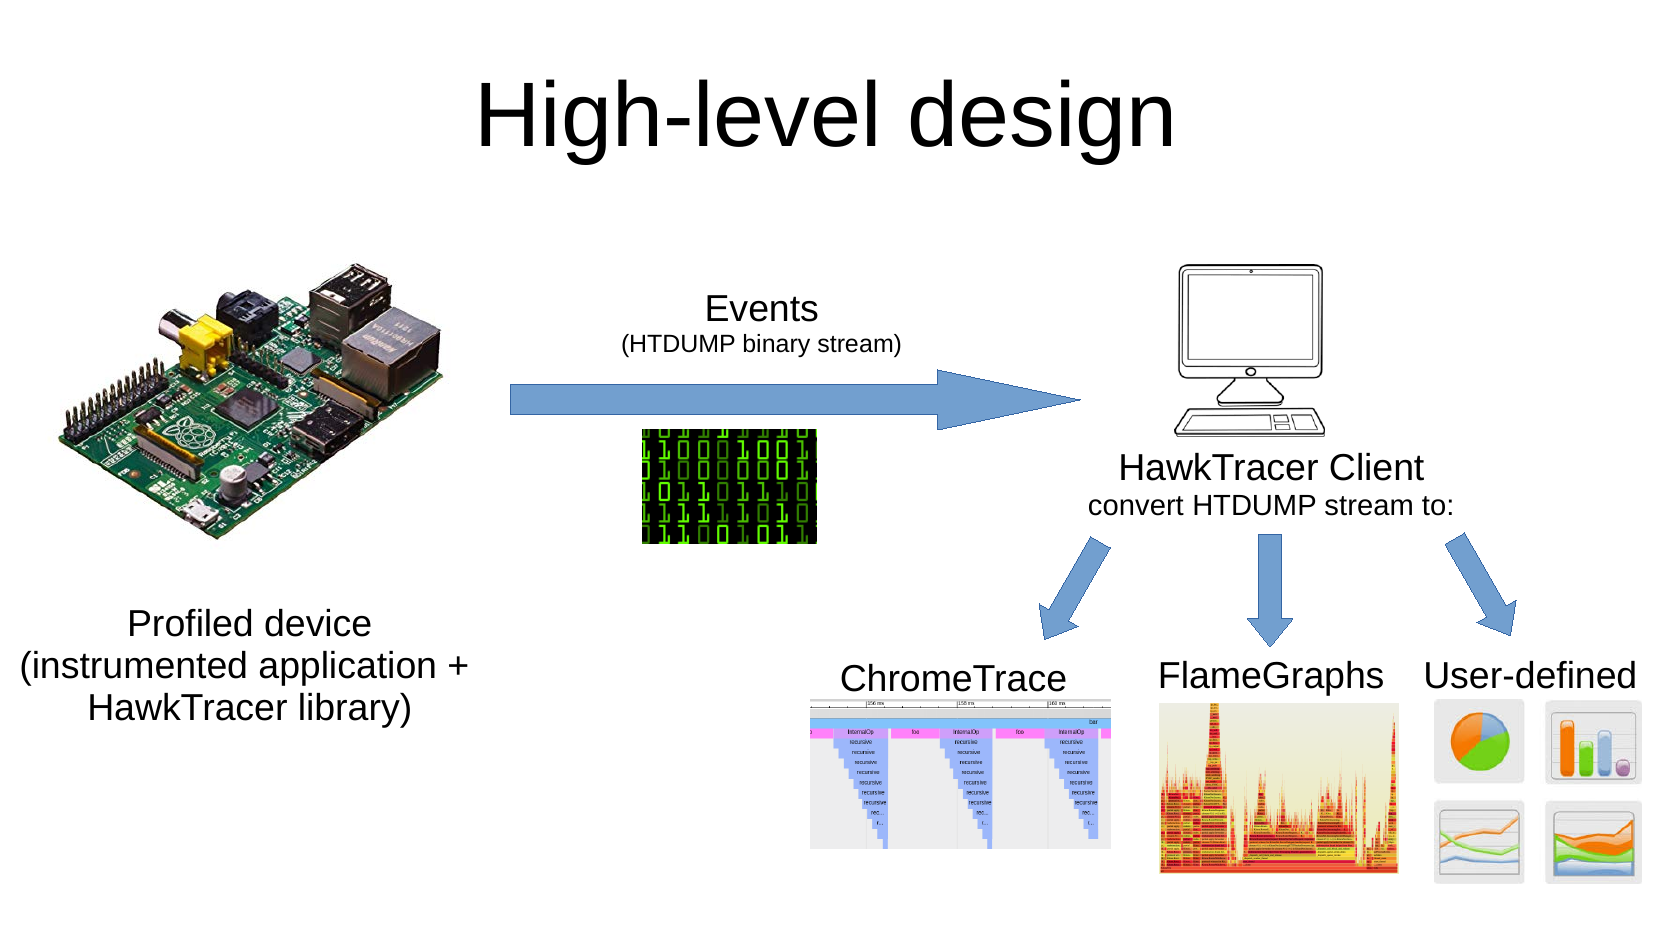

# High-level design
Events
(HTDUMP binary stream)
HawkTracer Client
convert HTDUMP stream to:
Profiled device
(instrumented application +
HawkTracer library)
FlameGraphs
User-defined
ChromeTrace